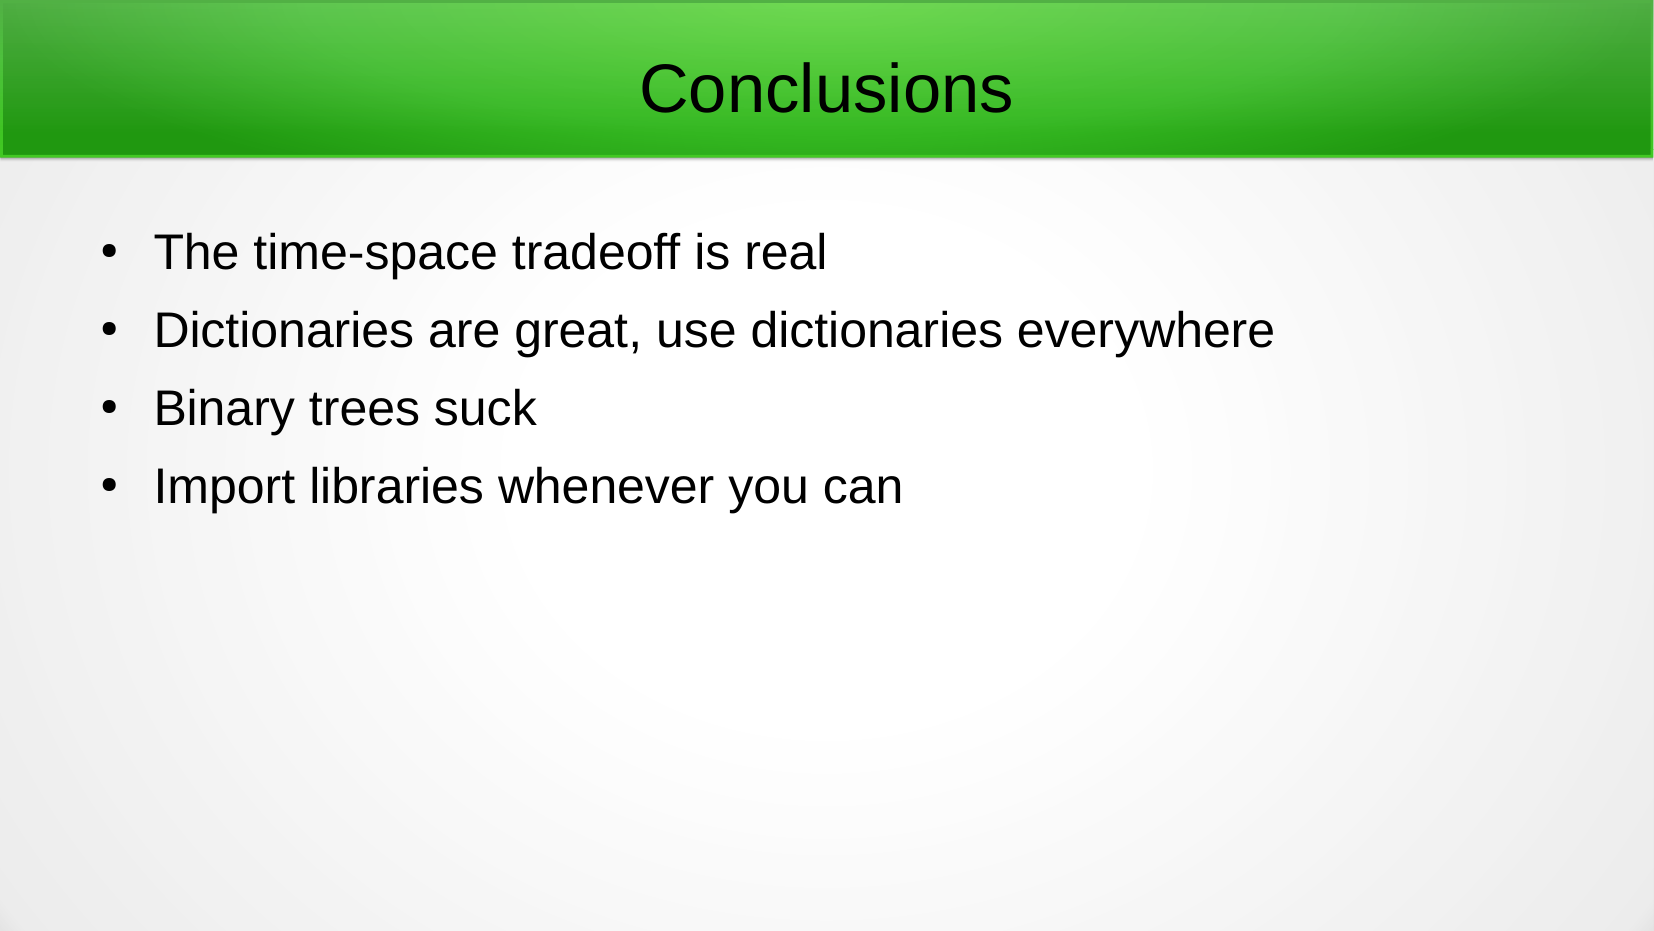

# Conclusions
The time-space tradeoff is real
Dictionaries are great, use dictionaries everywhere
Binary trees suck
Import libraries whenever you can